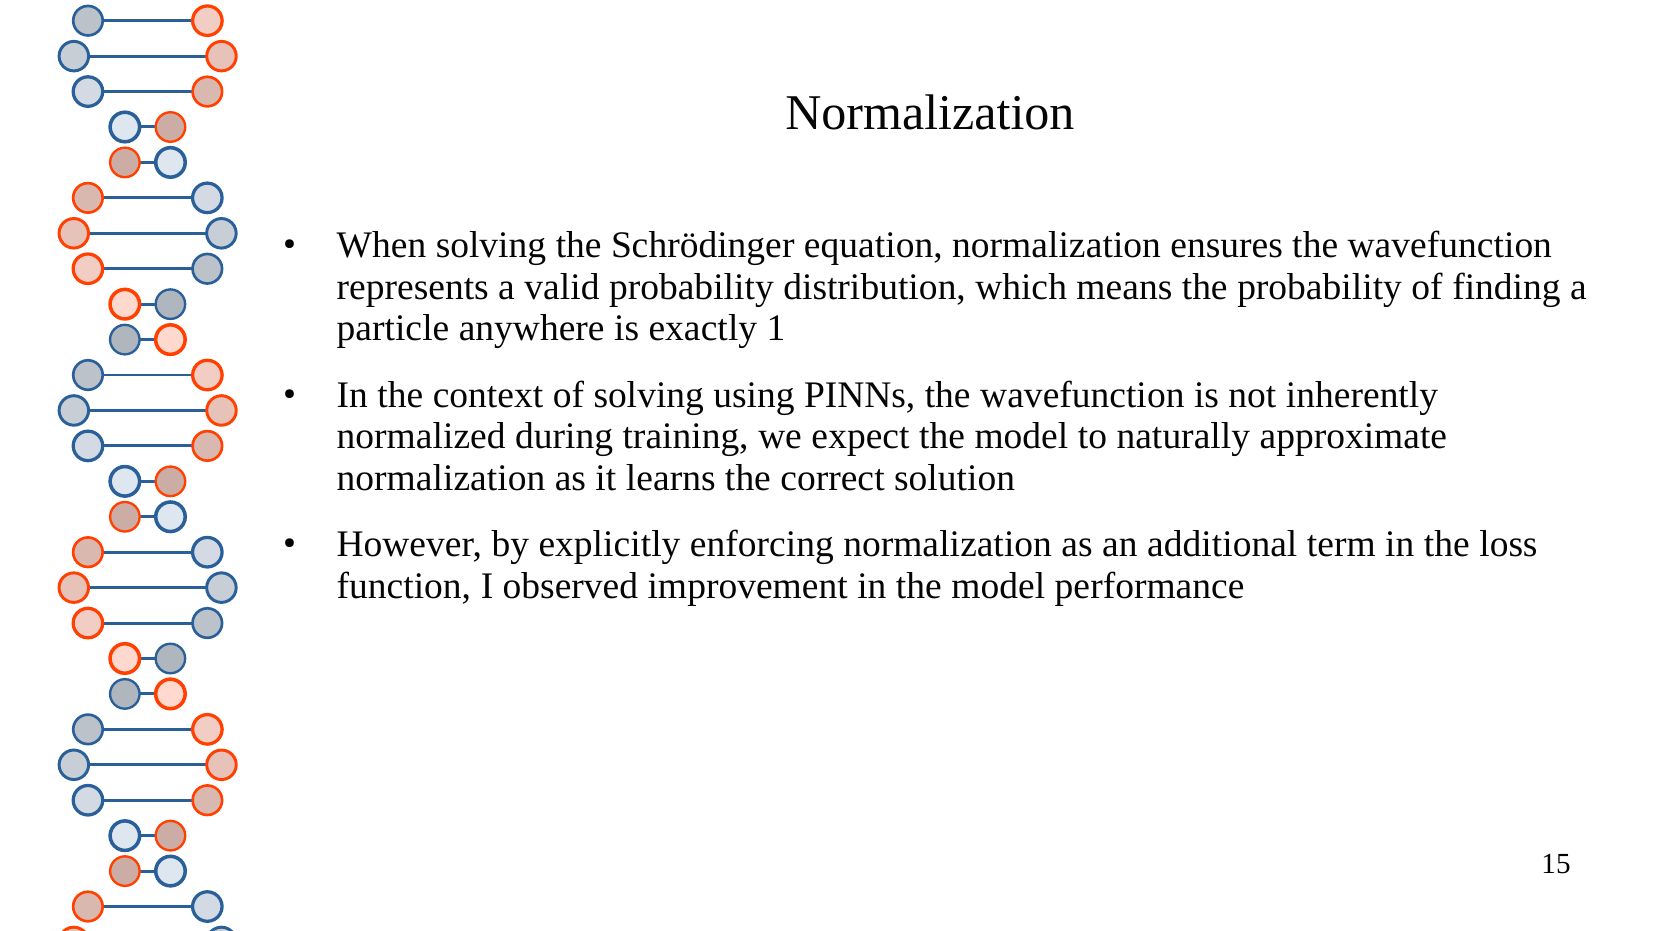

# Normalization
When solving the Schrödinger equation, normalization ensures the wavefunction represents a valid probability distribution, which means the probability of finding a particle anywhere is exactly 1
In the context of solving using PINNs, the wavefunction is not inherently normalized during training, we expect the model to naturally approximate normalization as it learns the correct solution
However, by explicitly enforcing normalization as an additional term in the loss function, I observed improvement in the model performance
15